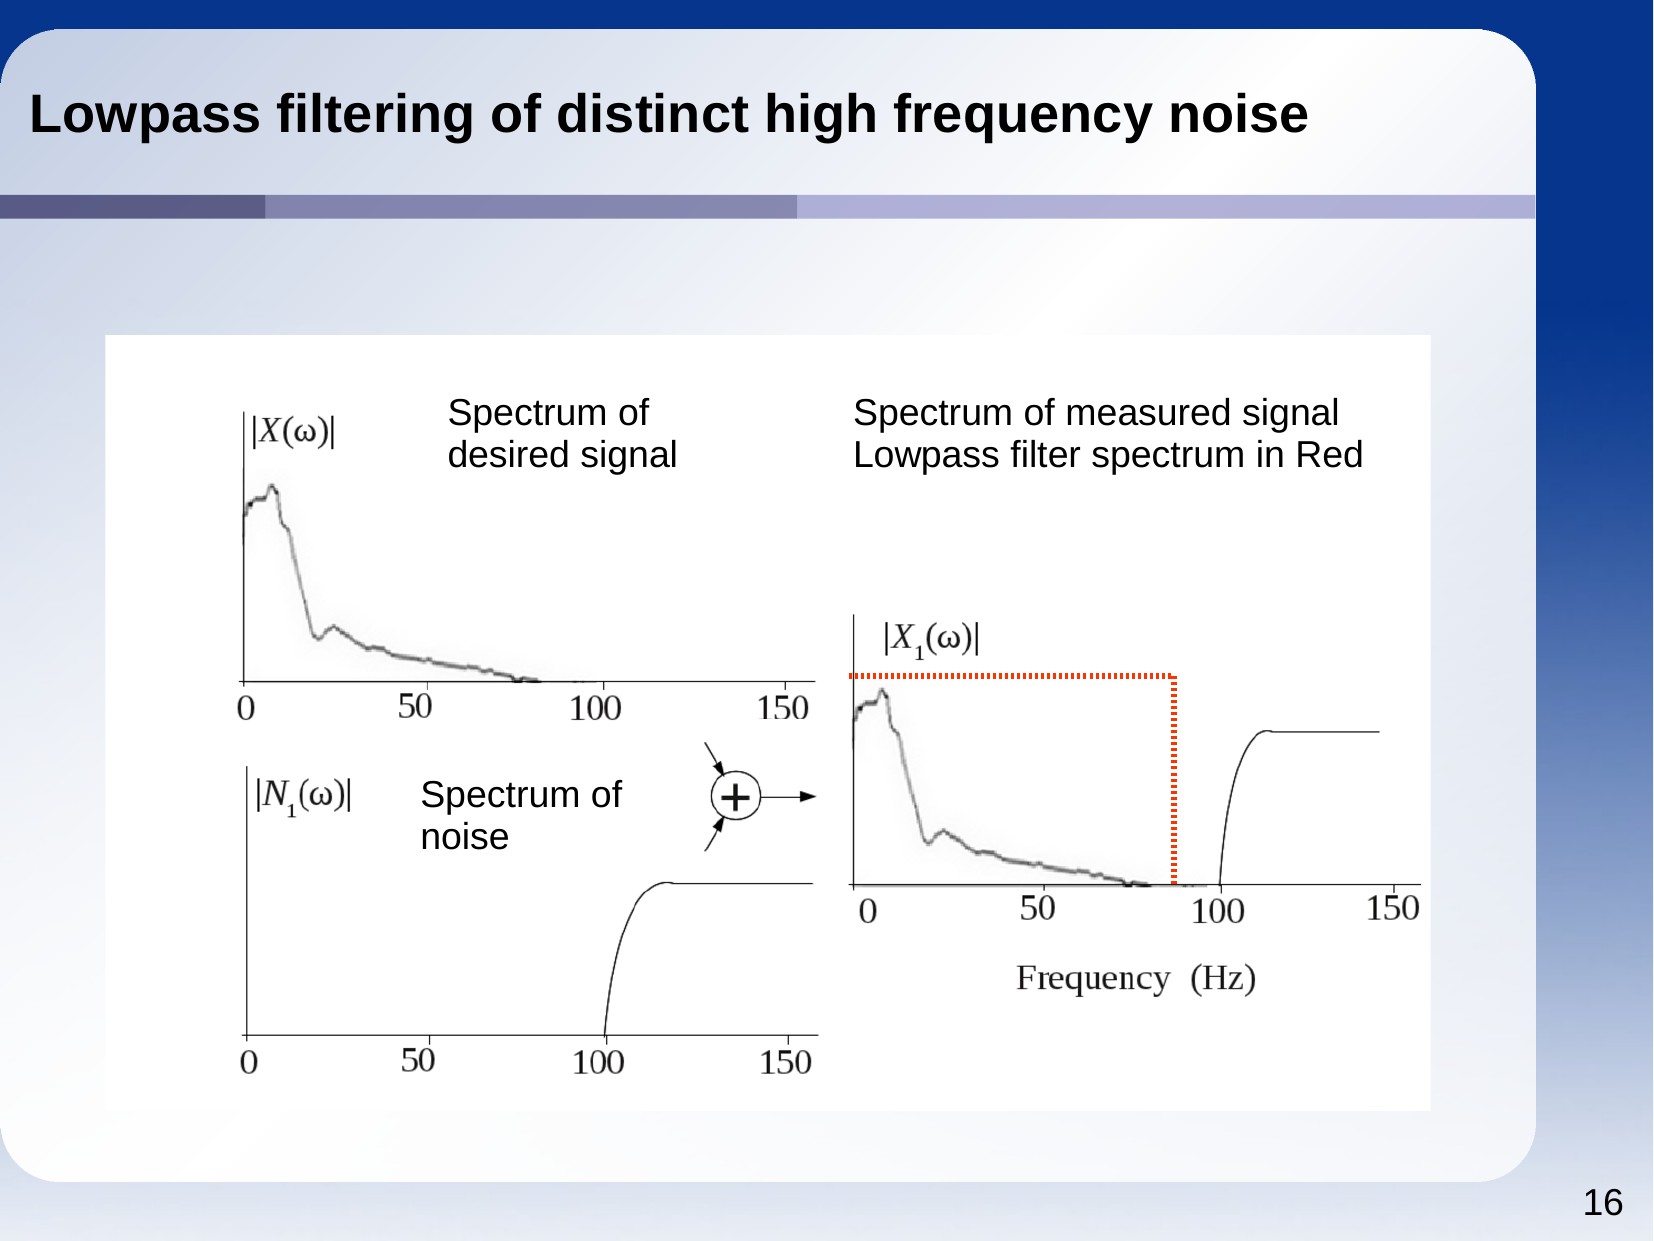

# Lowpass filtering of distinct high frequency noise
16